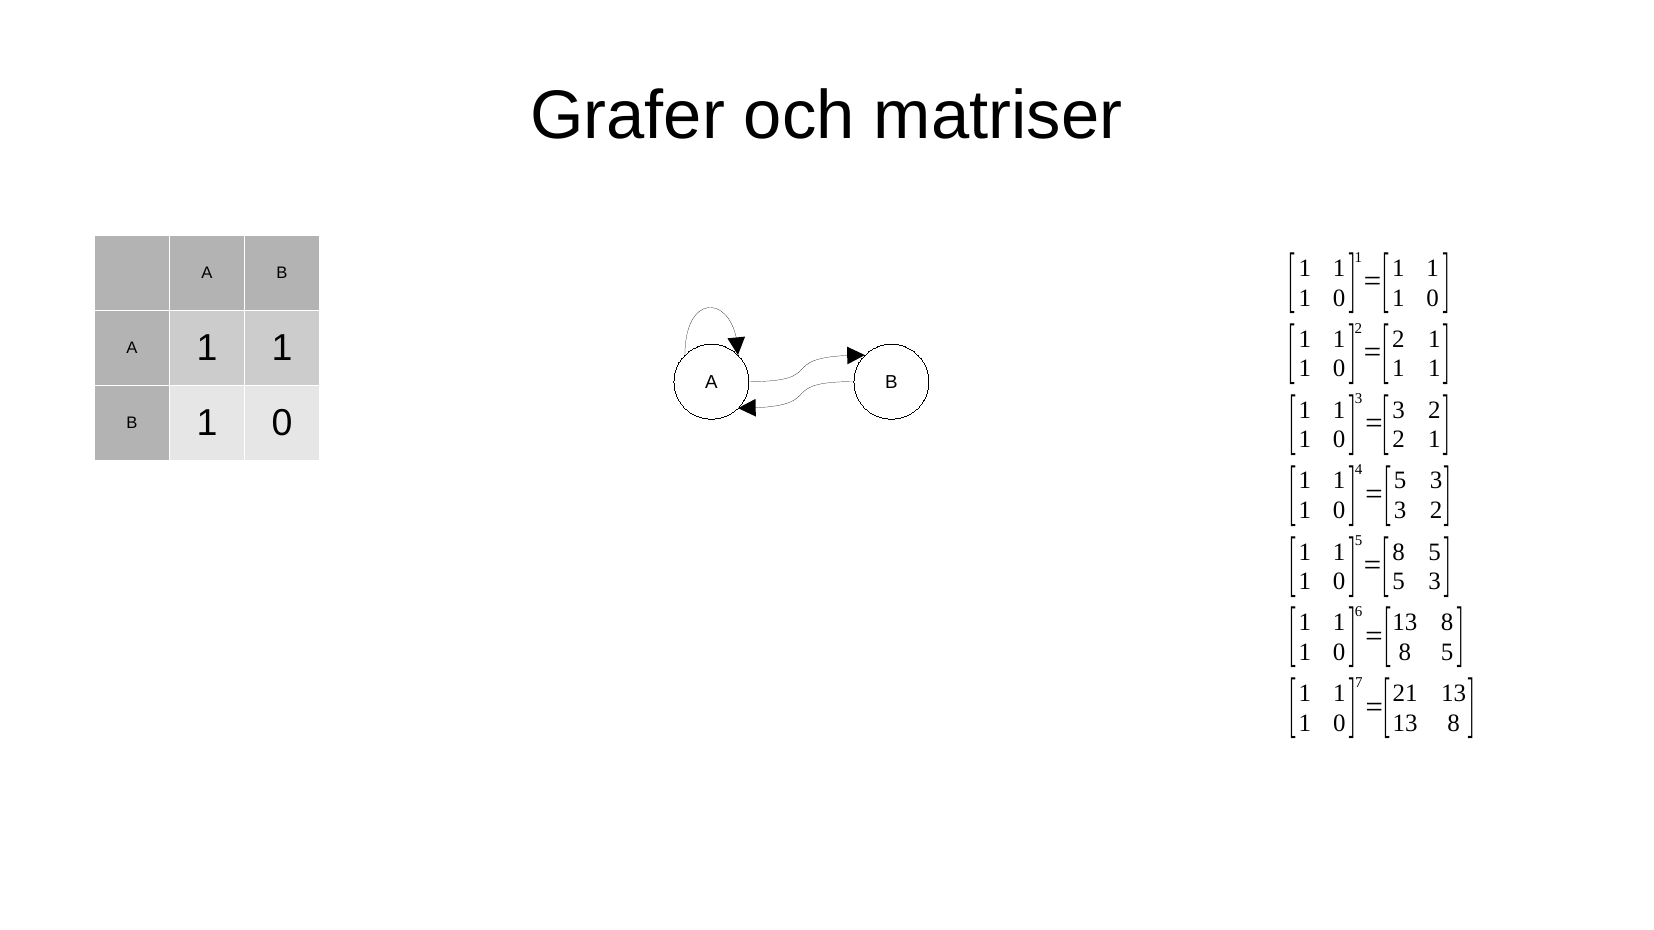

# Grafer och matriser
| | A | B |
| --- | --- | --- |
| A | 1 | 1 |
| B | 1 | 0 |
A
B